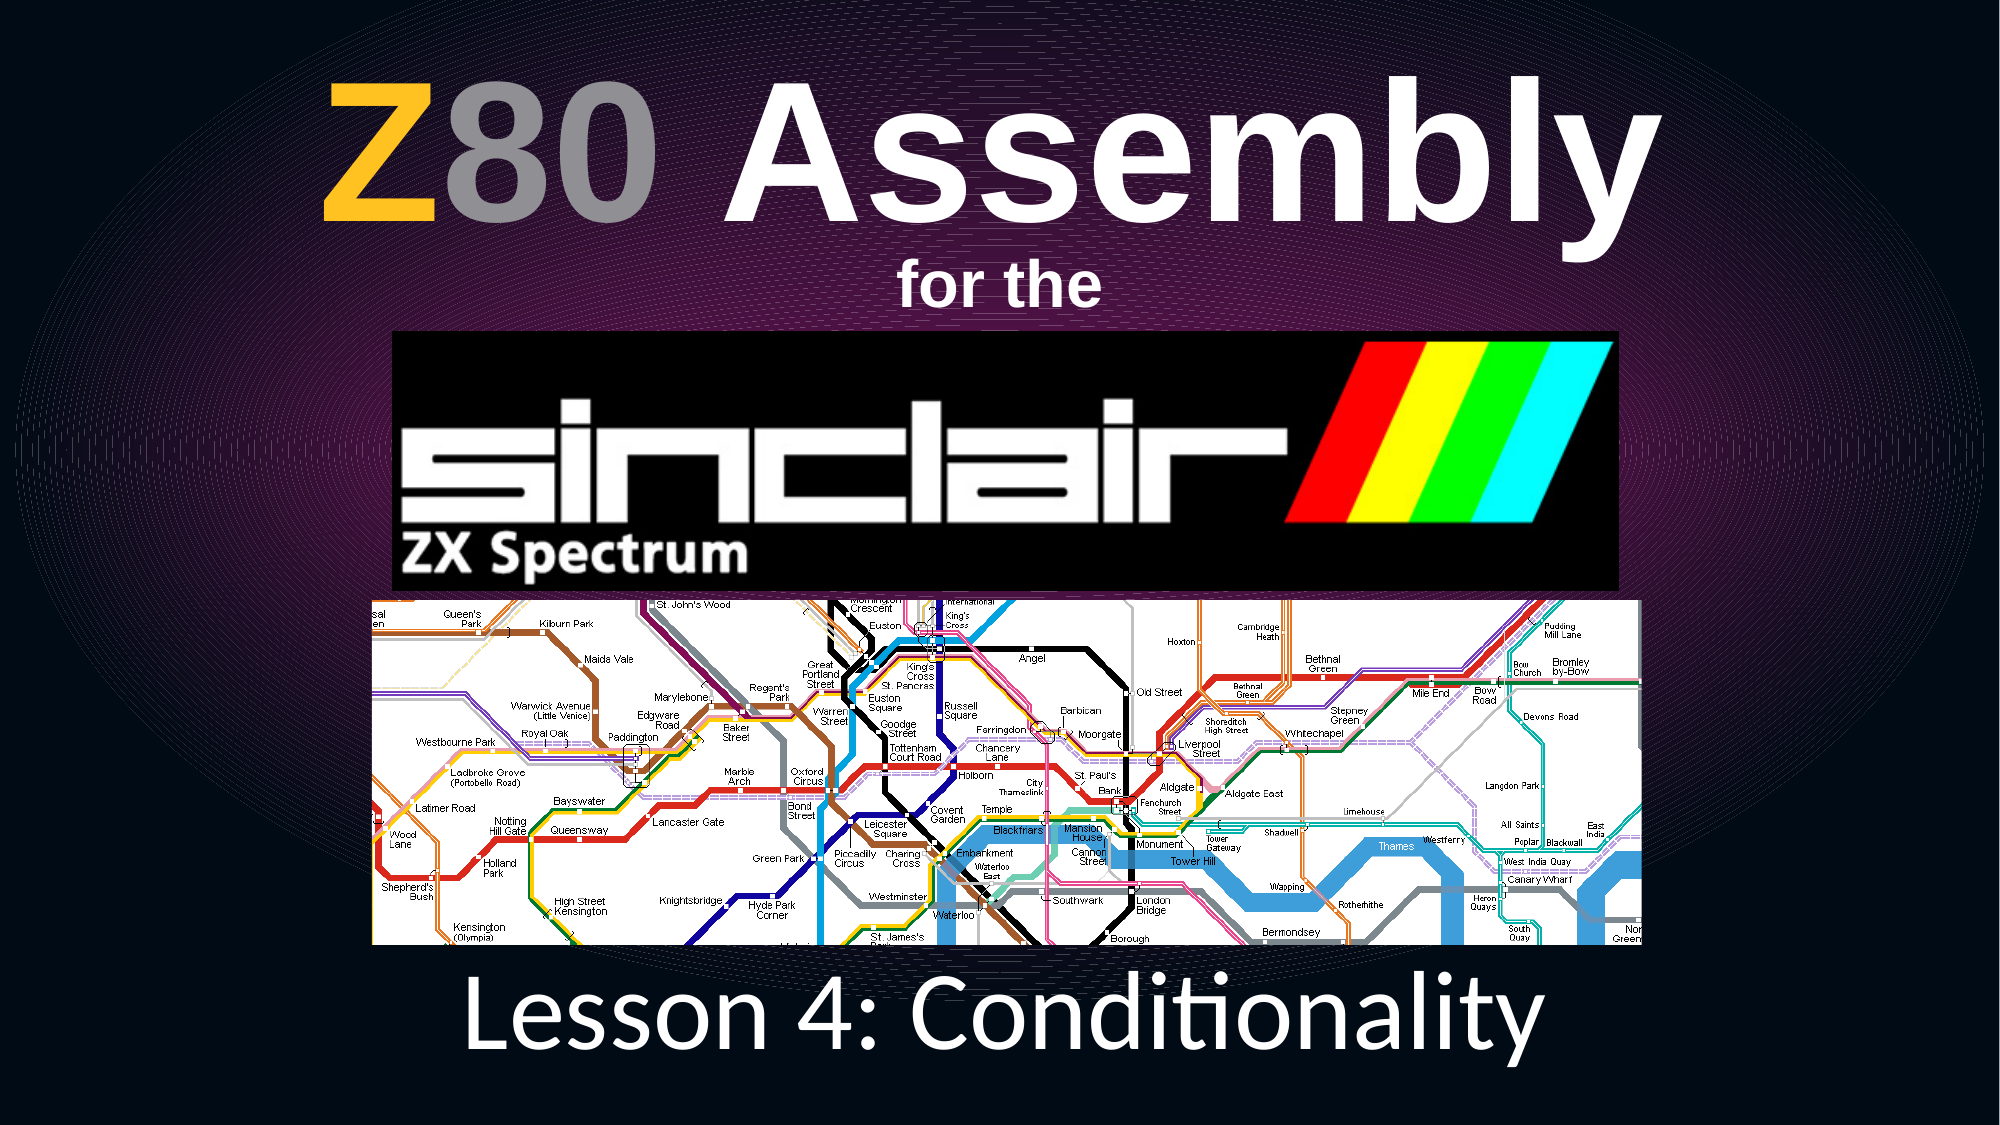

Z80 Assembly
for the
# Lesson 4: Conditionality